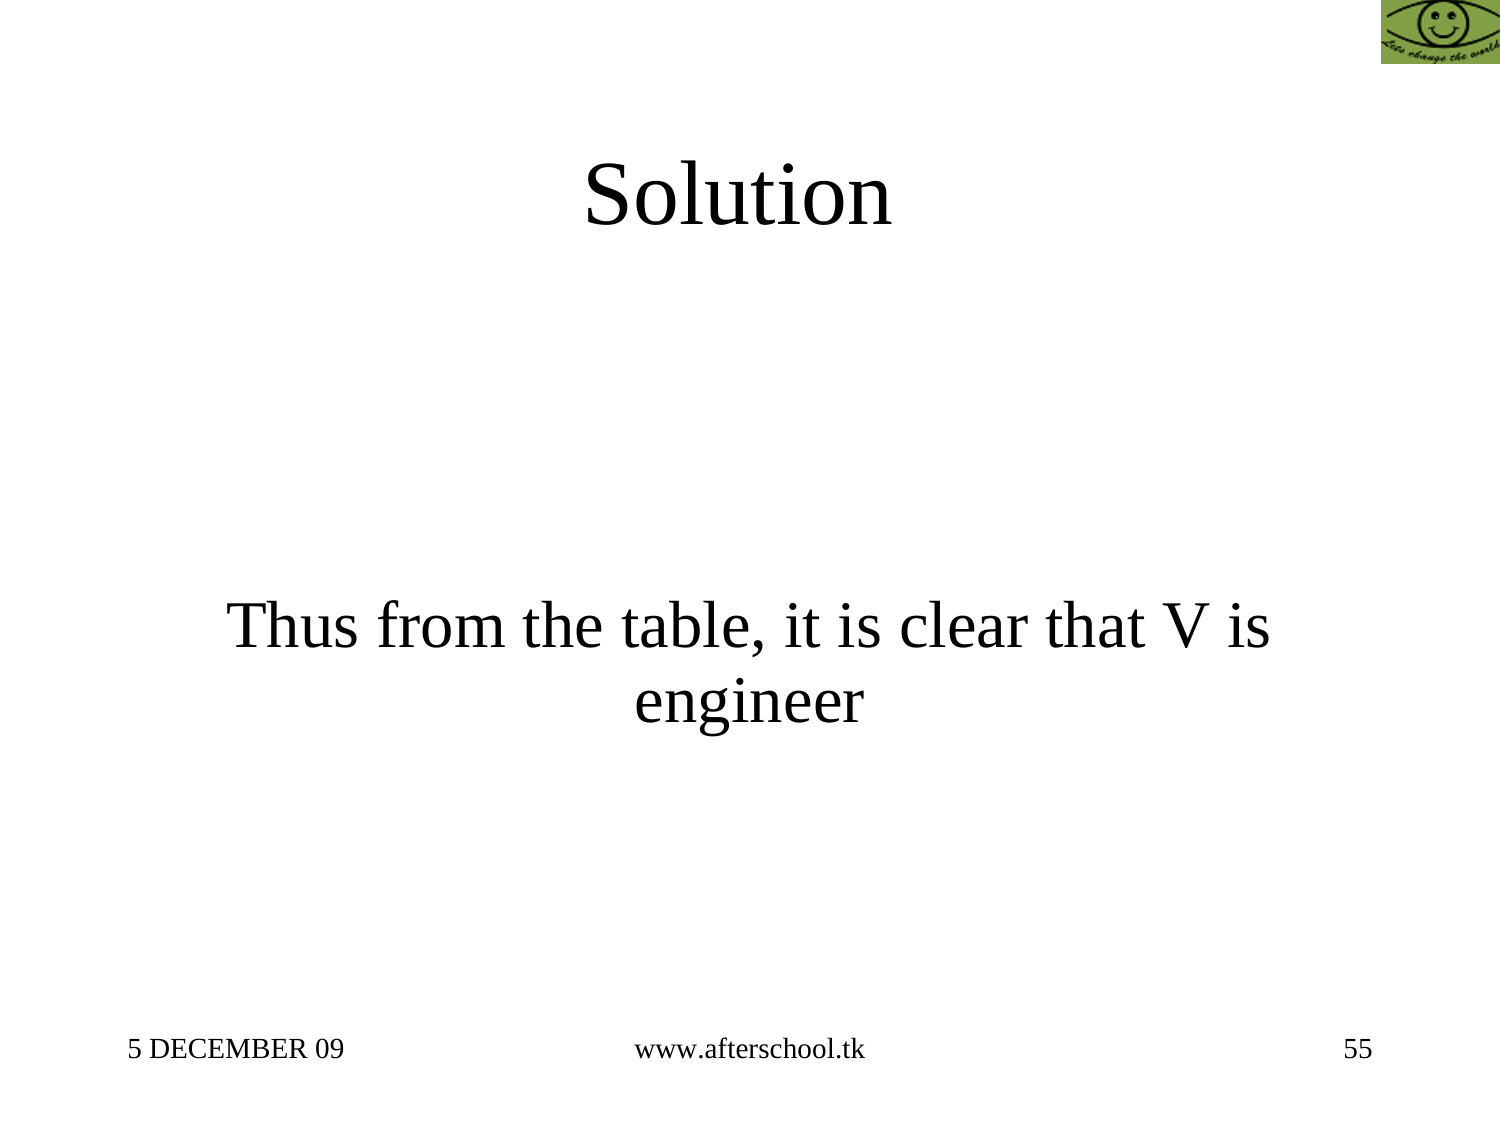

# Solution
Thus from the table, it is clear that V is engineer
MFI Seminar Jain PG College
AFTERSCHOOOL centre for social entrepreneurship
55